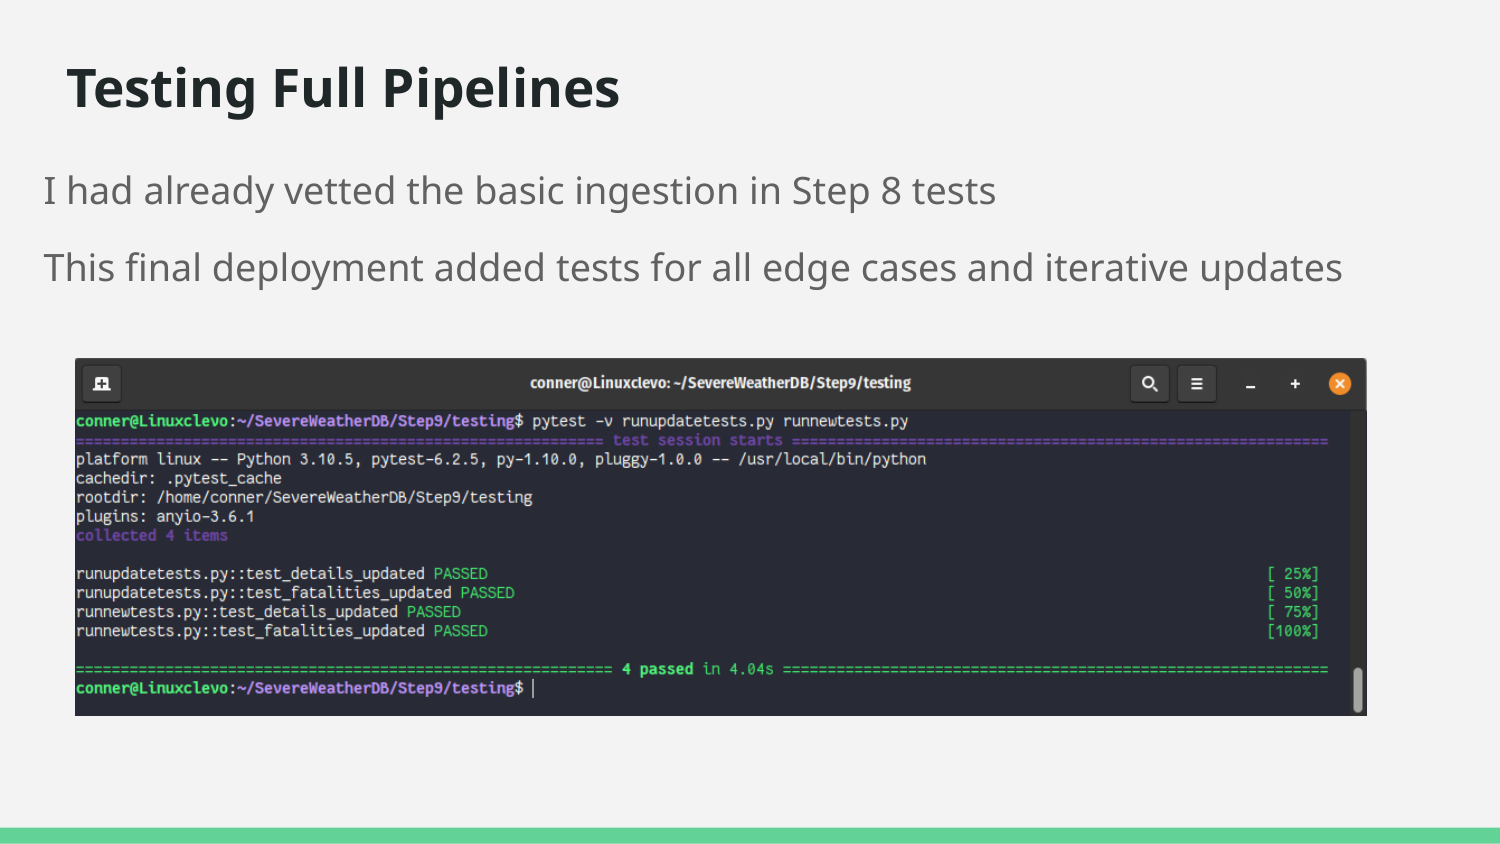

Testing Full Pipelines
I had already vetted the basic ingestion in Step 8 tests
This final deployment added tests for all edge cases and iterative updates